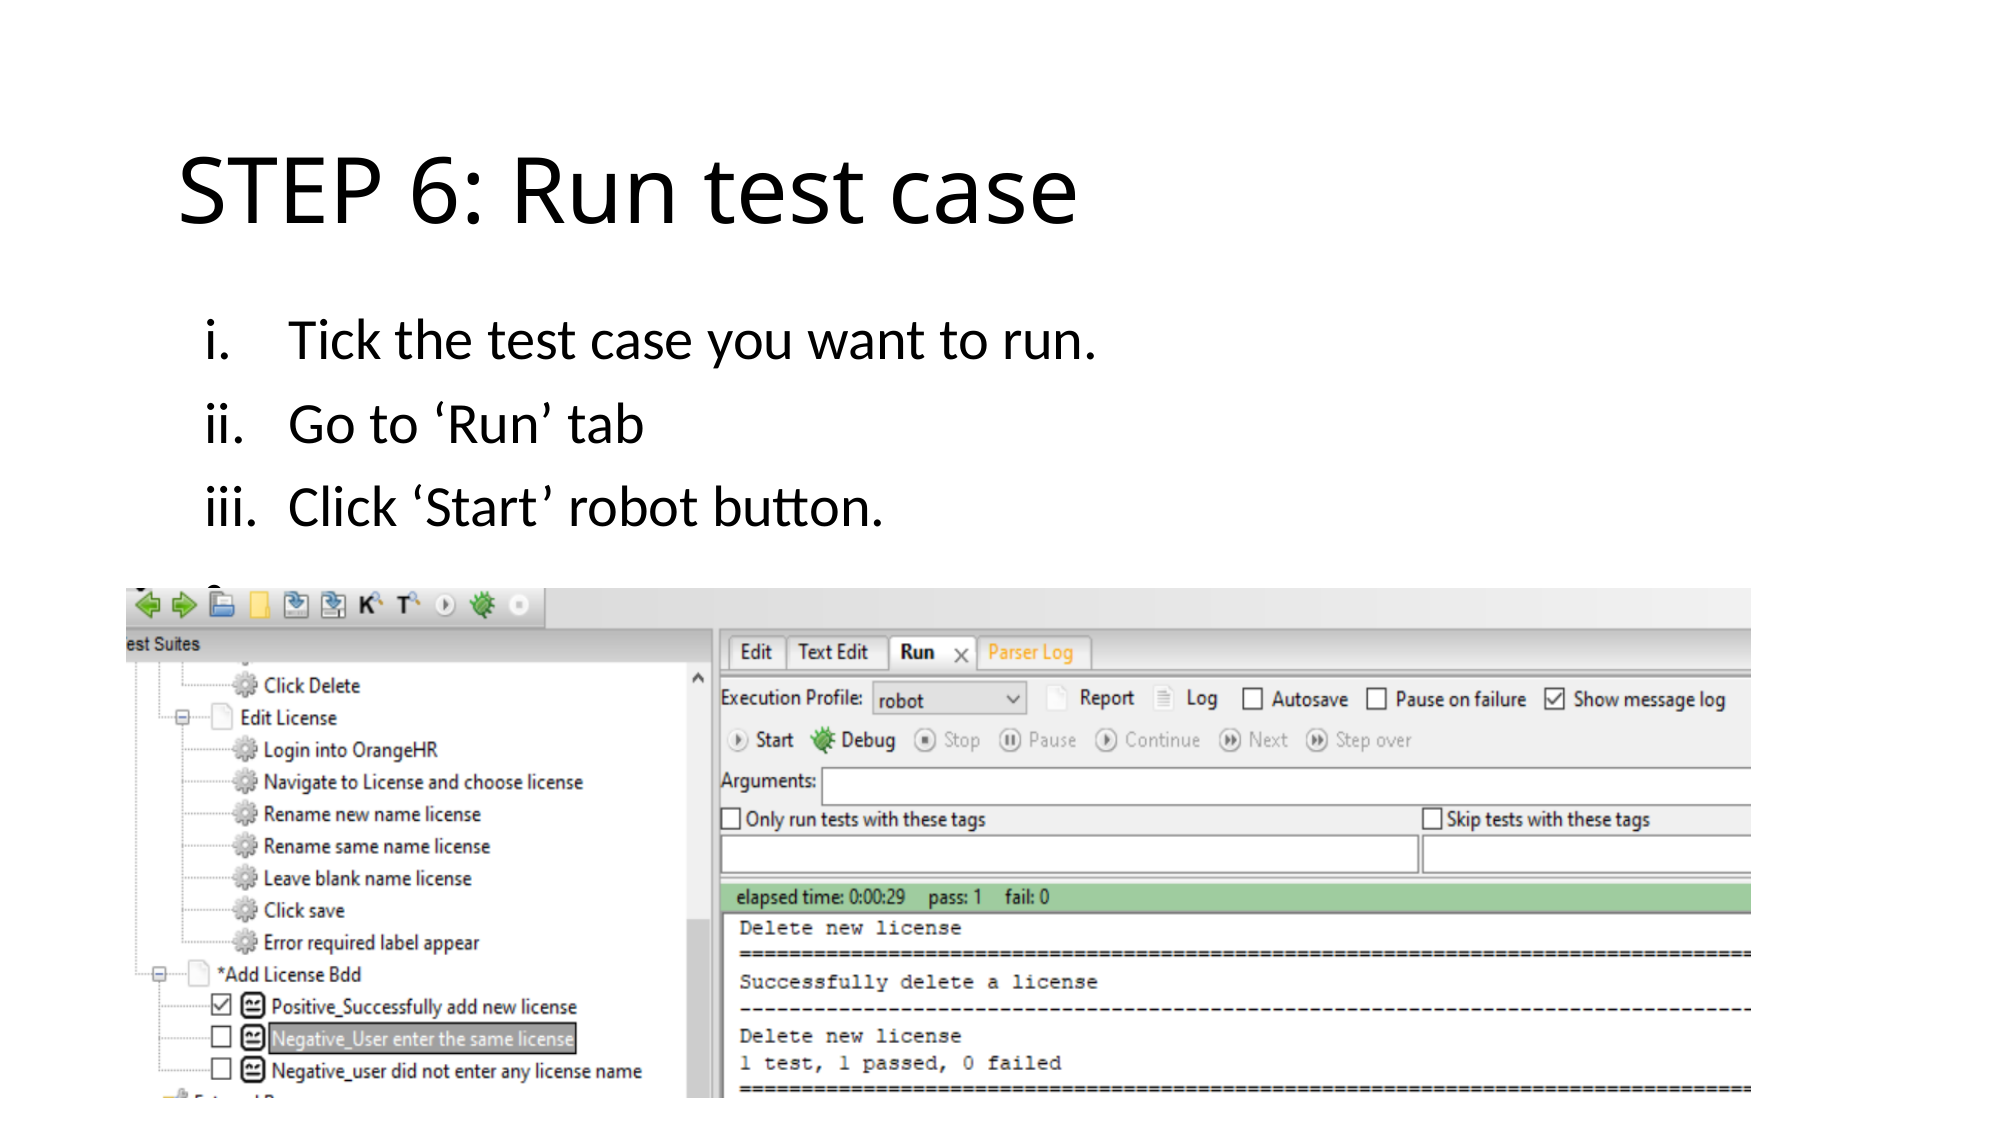

STEP 6: Run test case
Tick the test case you want to run.
Go to ‘Run’ tab
Click ‘Start’ robot button.